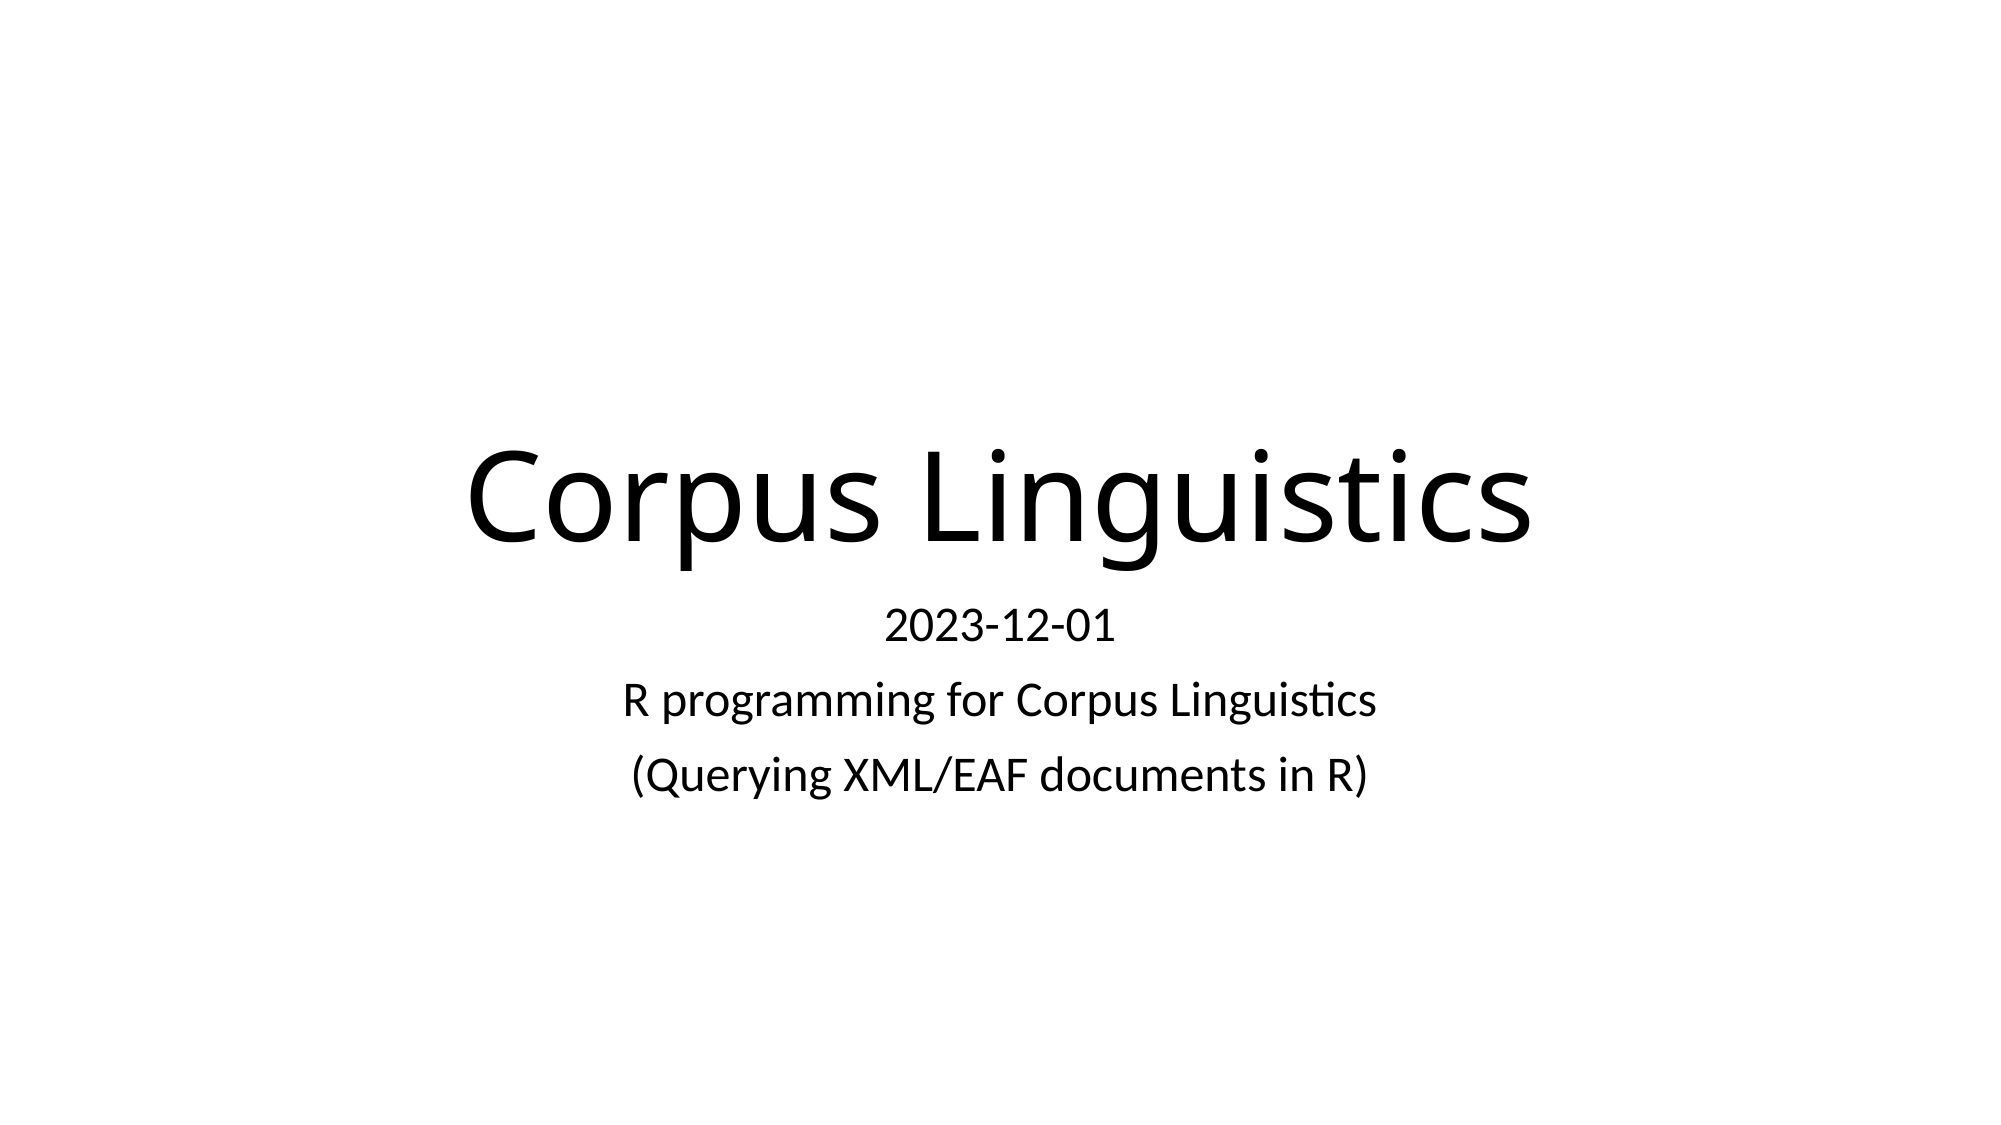

# Corpus Linguistics
2023-12-01
R programming for Corpus Linguistics
(Querying XML/EAF documents in R)